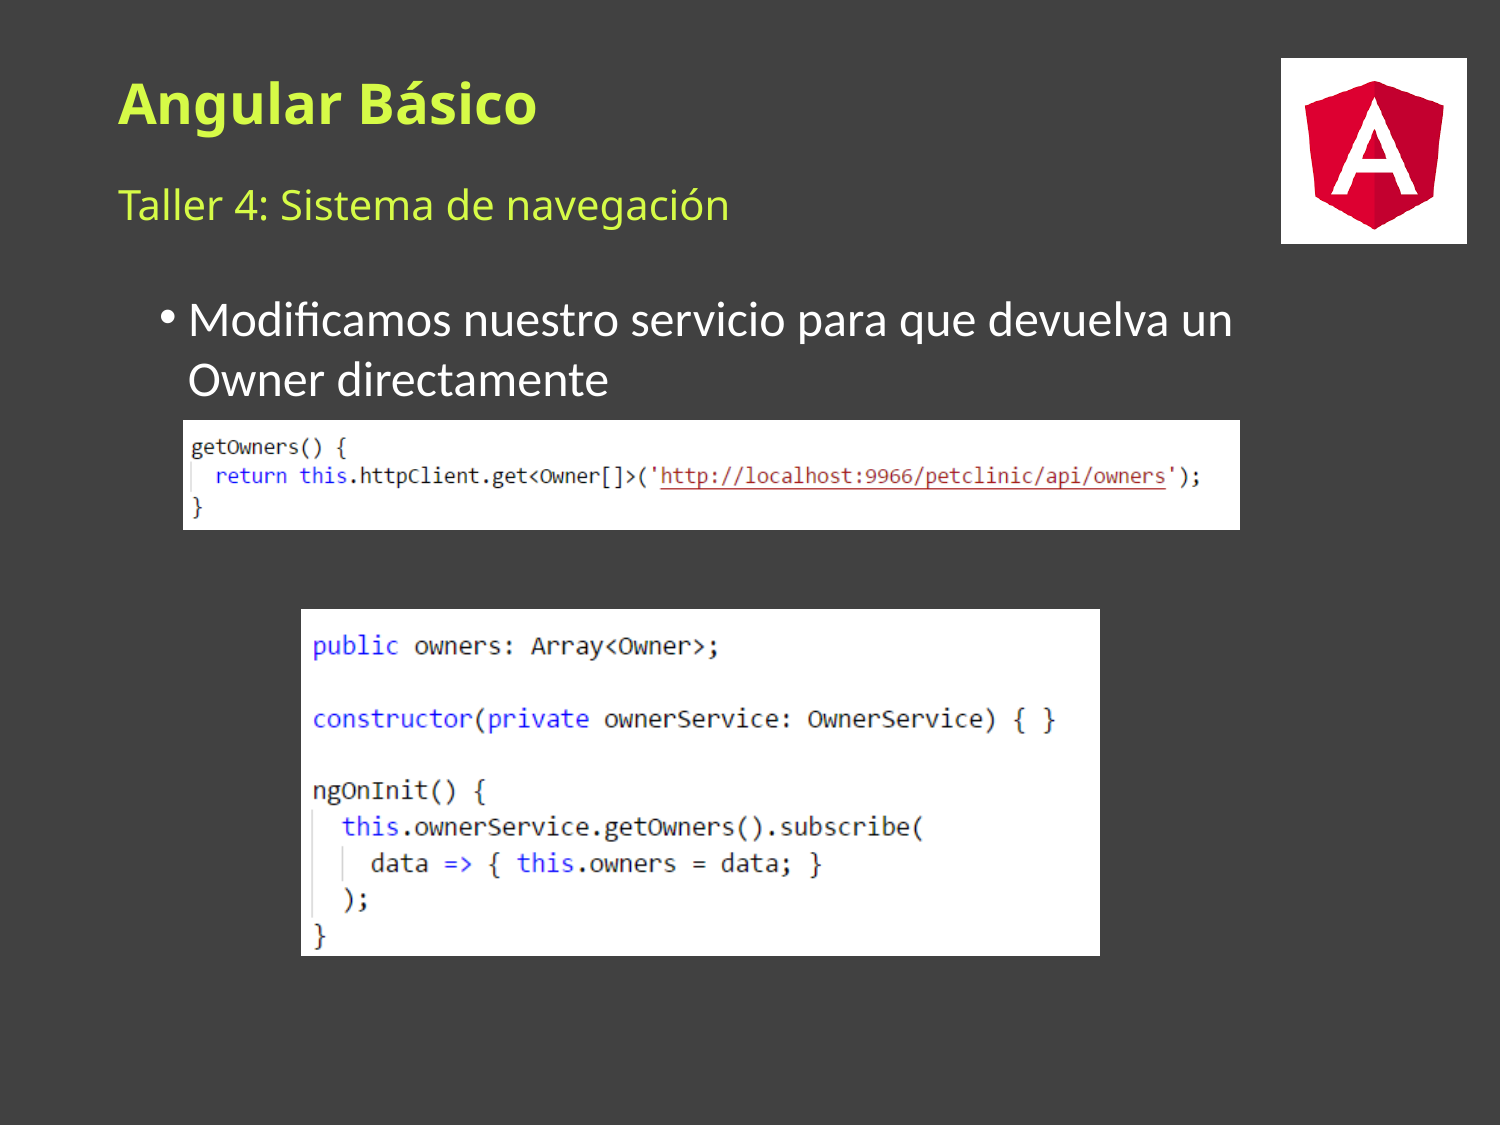

# Angular Básico
Taller 4: Sistema de navegación
Modificamos nuestro servicio para que devuelva un Owner directamente